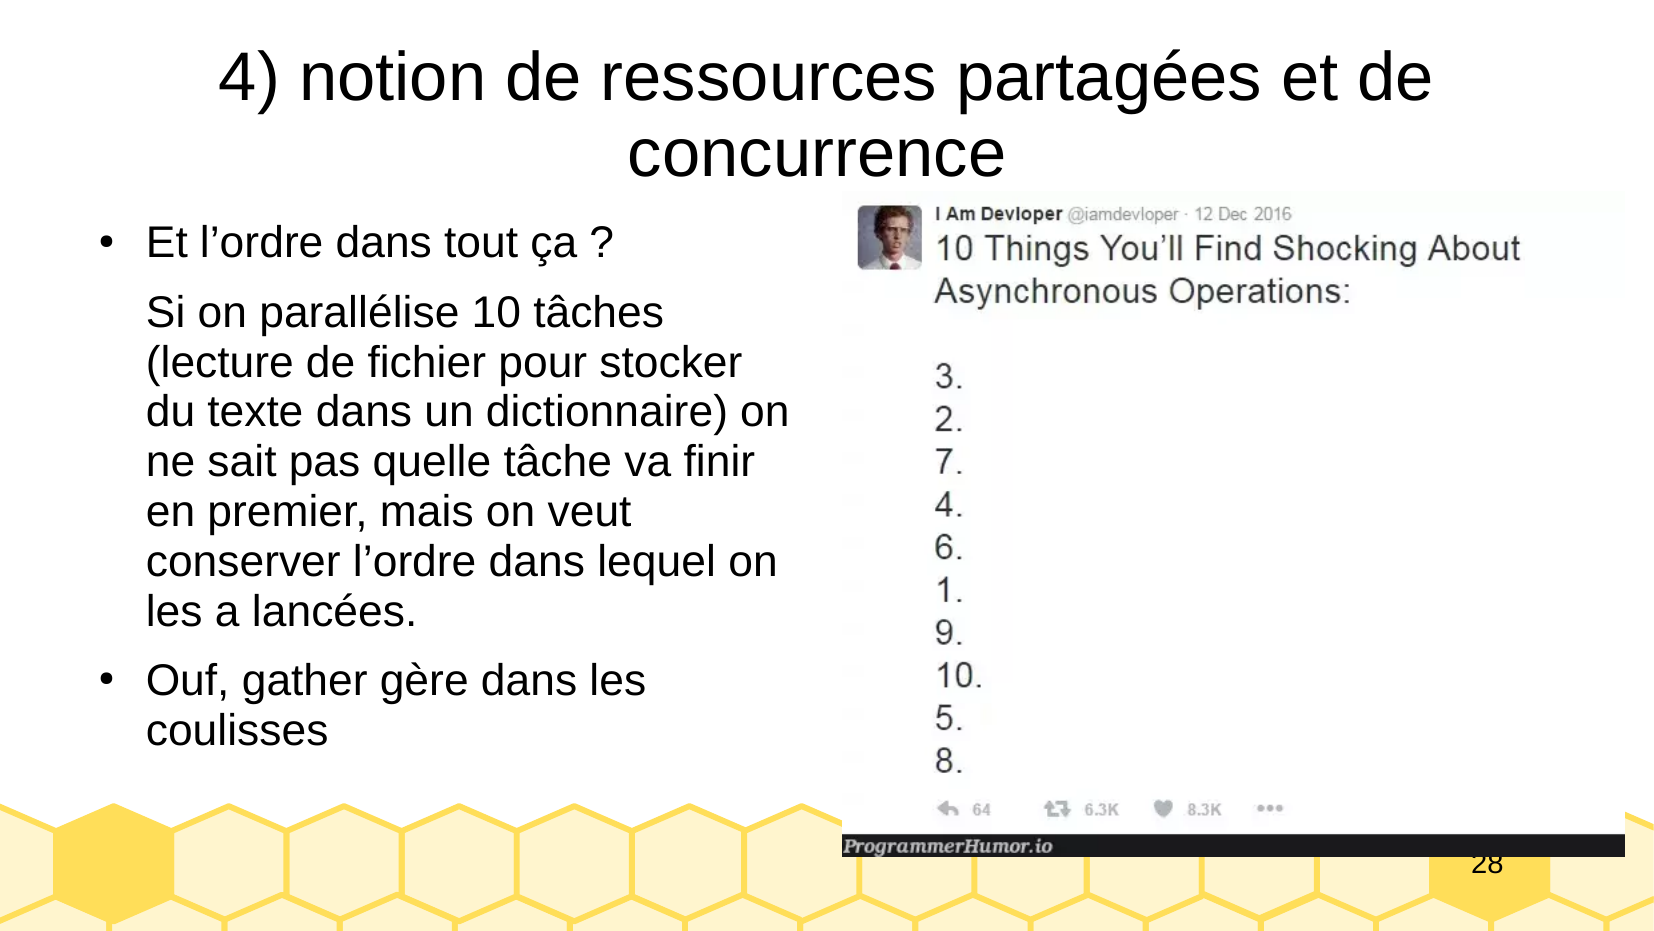

# 4) notion de ressources partagées et de concurrence
Et l’ordre dans tout ça ?
Si on parallélise 10 tâches (lecture de fichier pour stocker du texte dans un dictionnaire) on ne sait pas quelle tâche va finir en premier, mais on veut conserver l’ordre dans lequel on les a lancées.
Ouf, gather gère dans les coulisses